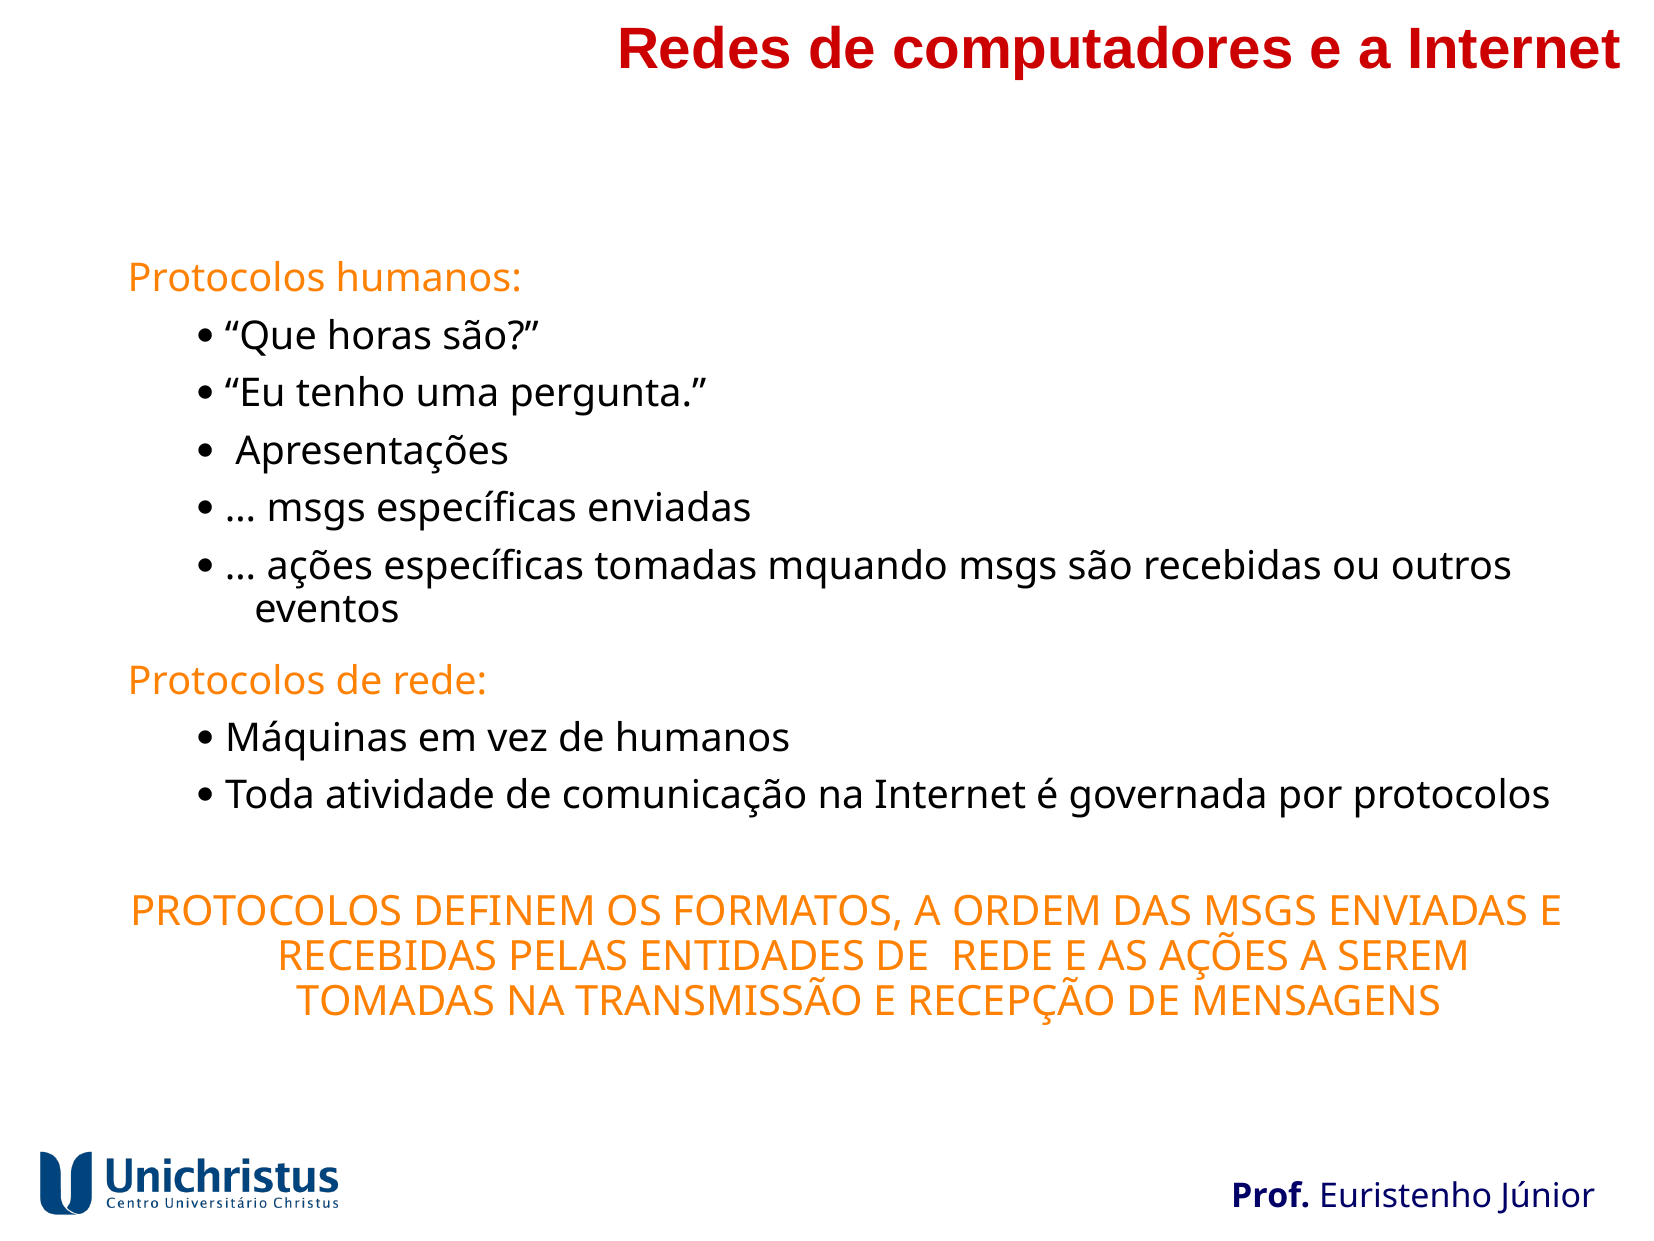

Redes de computadores e a Internet
# Protocolos humanos:
 “Que horas são?”
 “Eu tenho uma pergunta.”
 Apresentações
 … msgs específicas enviadas
 … ações específicas tomadas mquando msgs são recebidas ou outros eventos
Protocolos de rede:
 Máquinas em vez de humanos
 Toda atividade de comunicação na Internet é governada por protocolos
PROTOCOLOS DEFINEM OS FORMATOS, A ORDEM DAS MSGS ENVIADAS E RECEBIDAS PELAS ENTIDADES DE REDE E AS AÇÕES A SEREM TOMADAS NA TRANSMISSÃO E RECEPÇÃO DE MENSAGENS
Prof. Euristenho Júnior